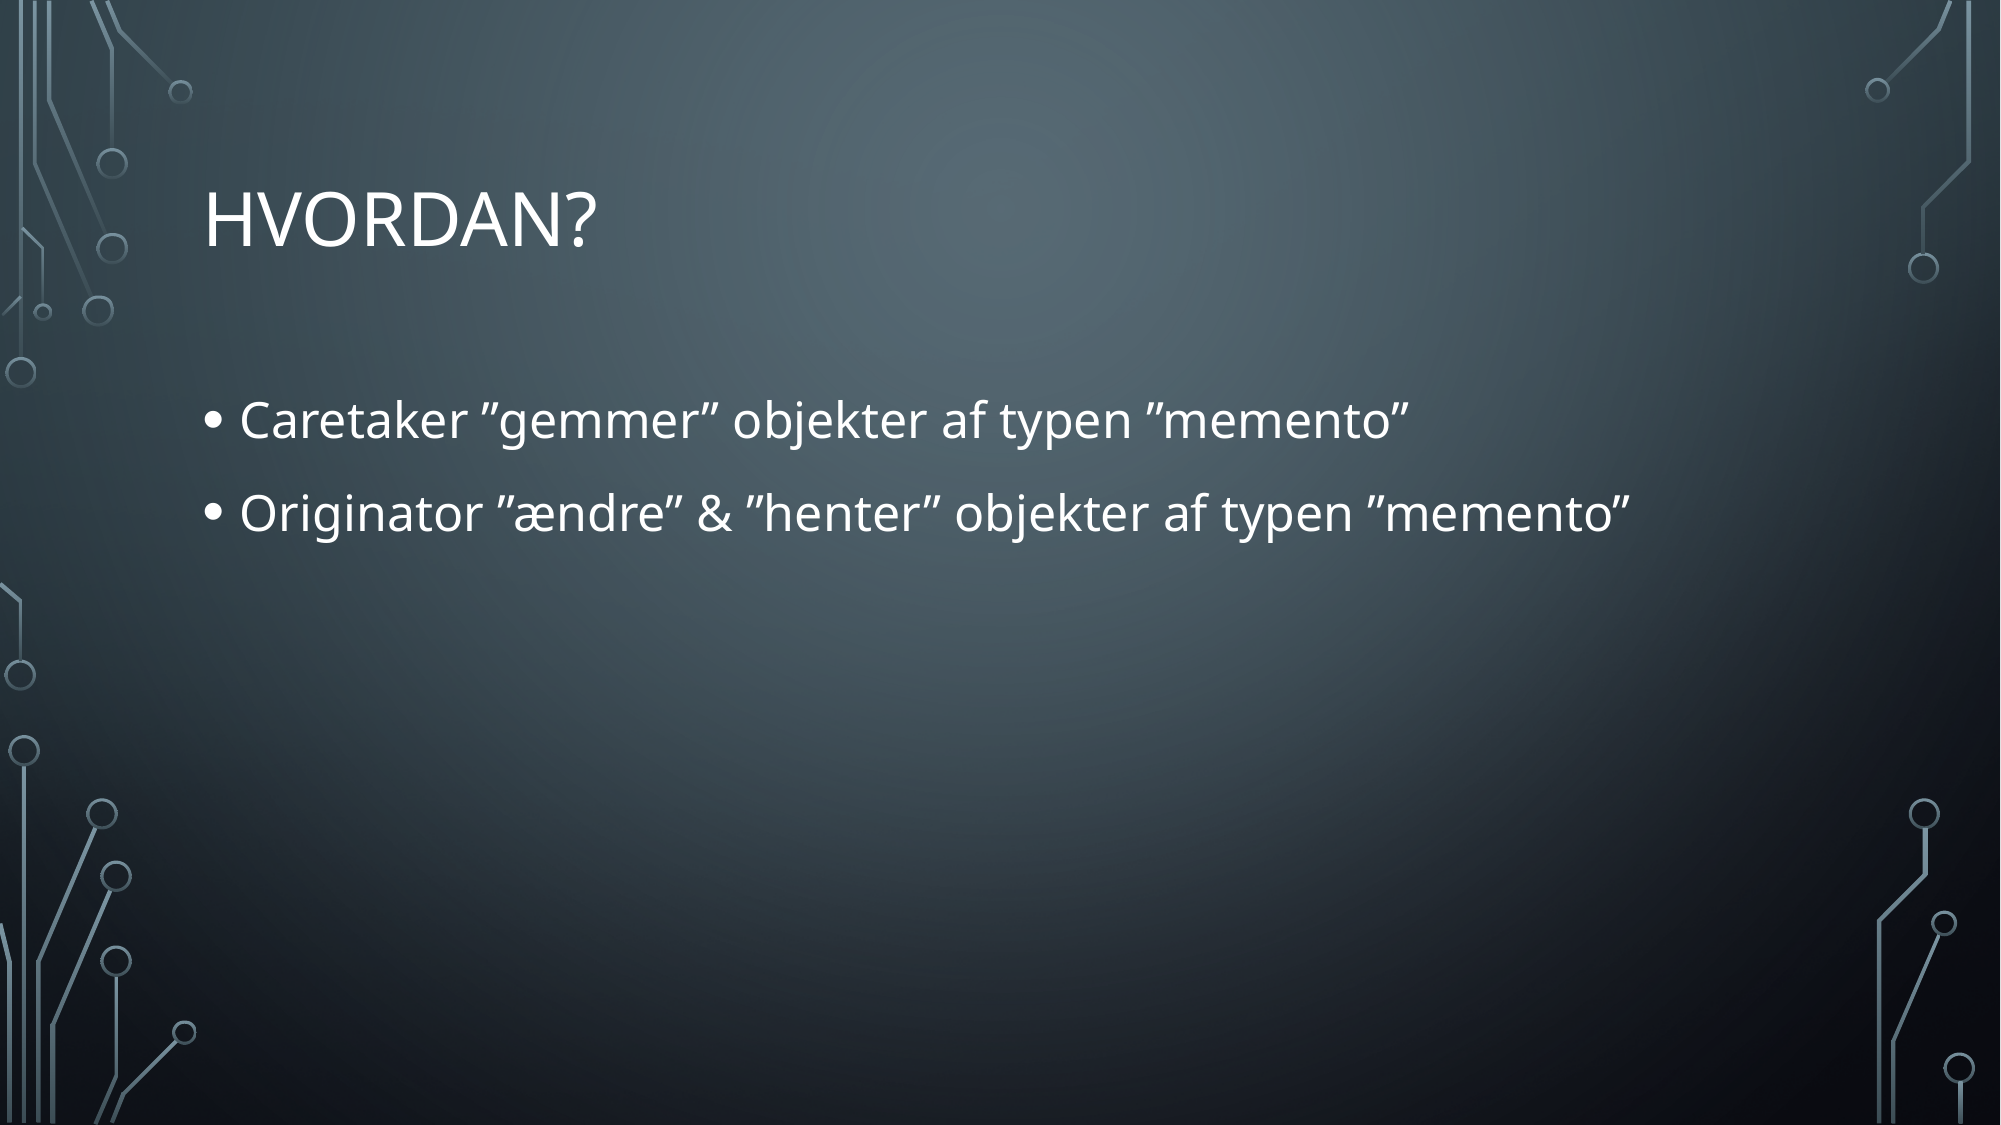

# Hvordan?
Caretaker ”gemmer” objekter af typen ”memento”
Originator ”ændre” & ”henter” objekter af typen ”memento”